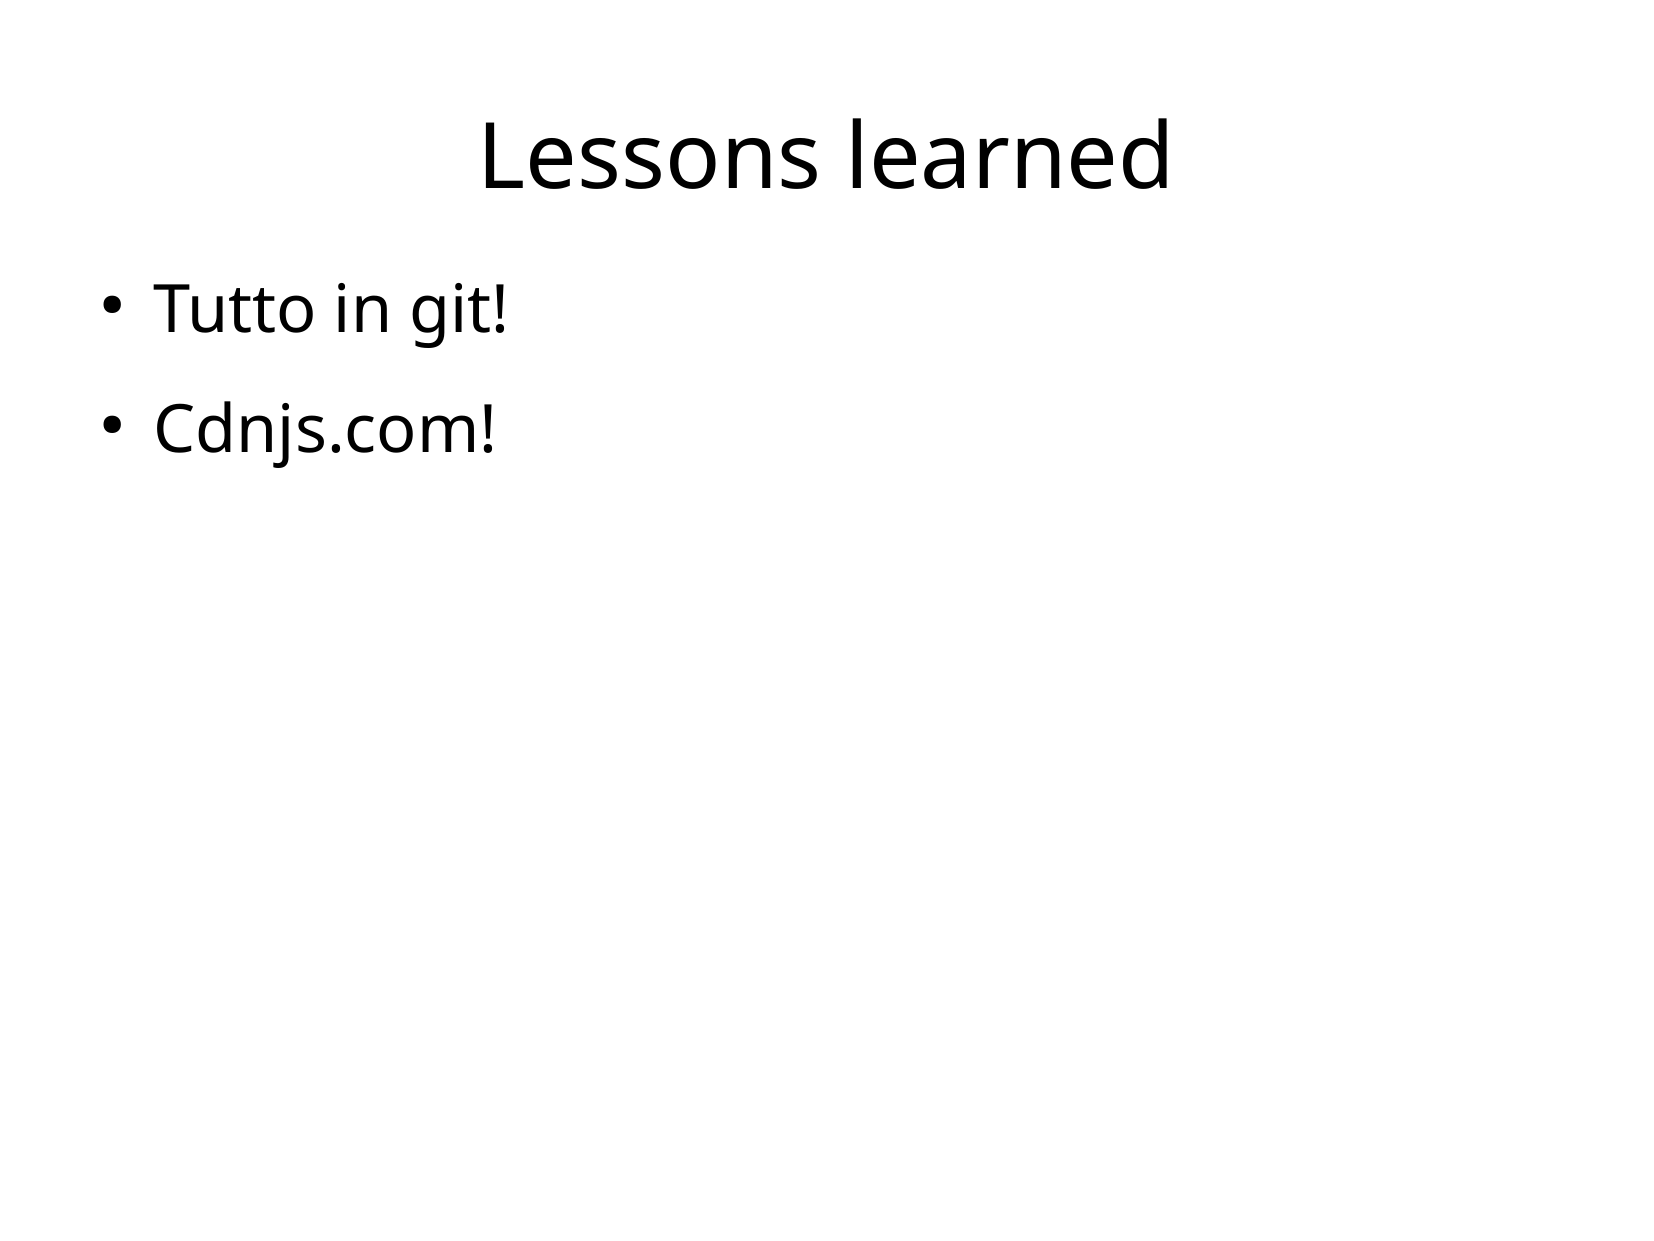

# Lessons learned
Tutto in git!
Cdnjs.com!